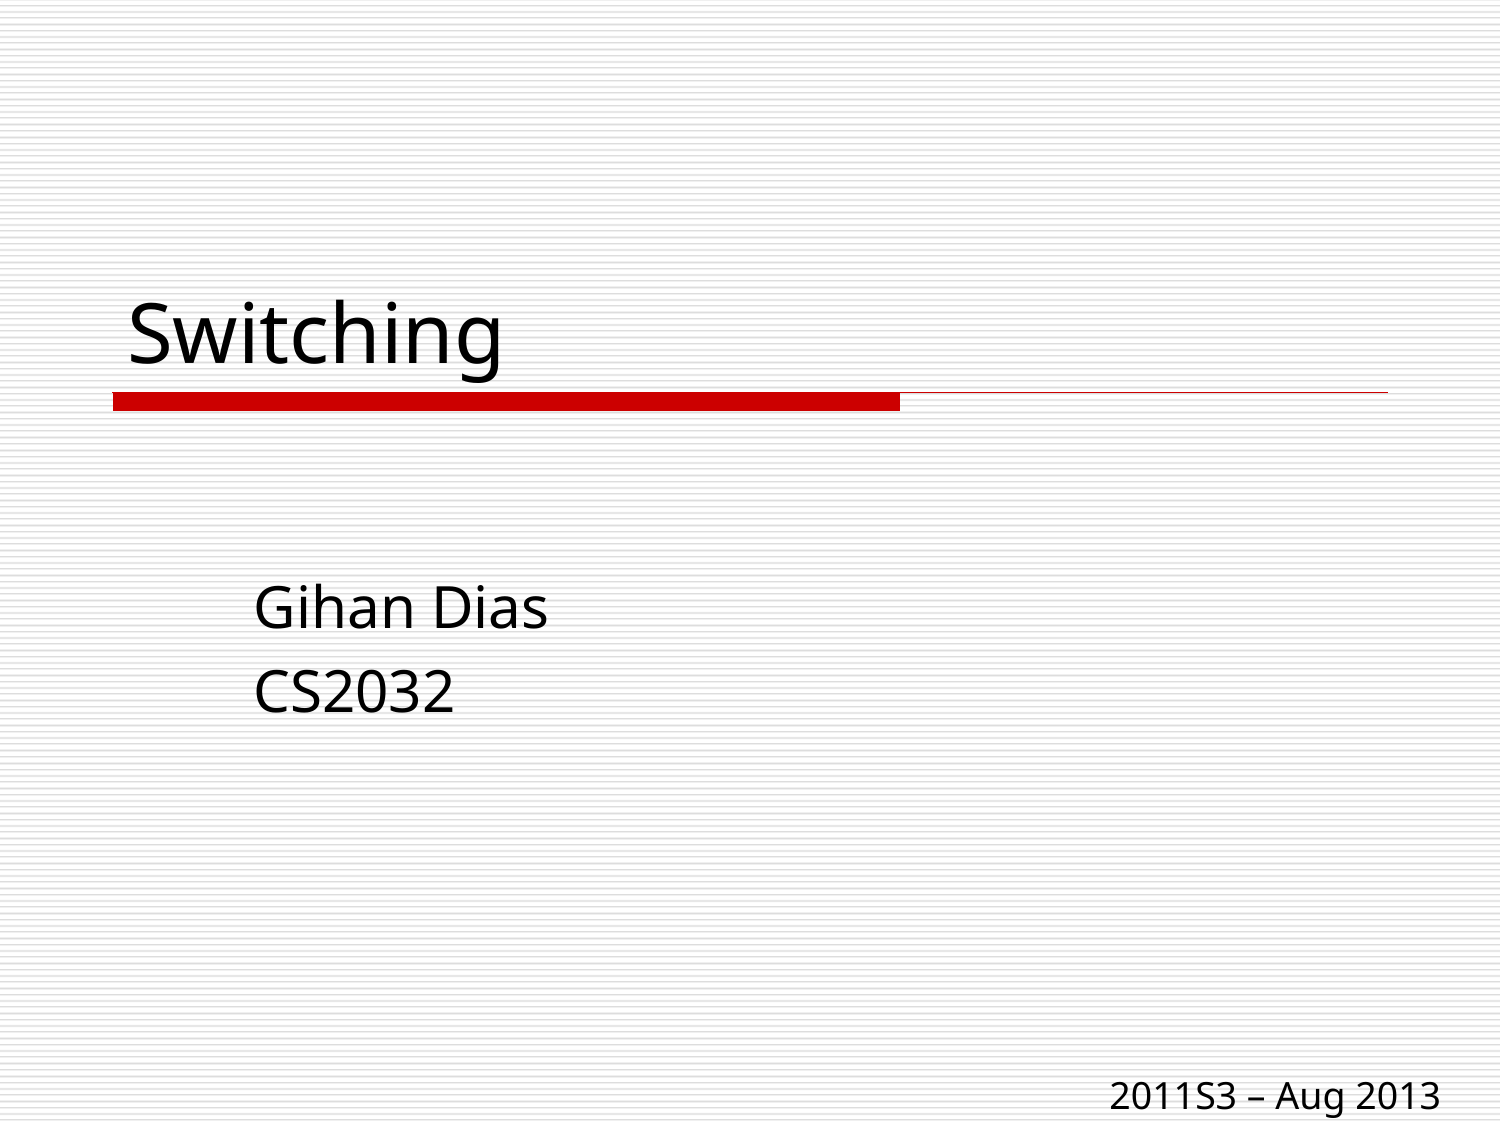

# Switching
Gihan Dias
CS2032
2011S3 – Aug 2013